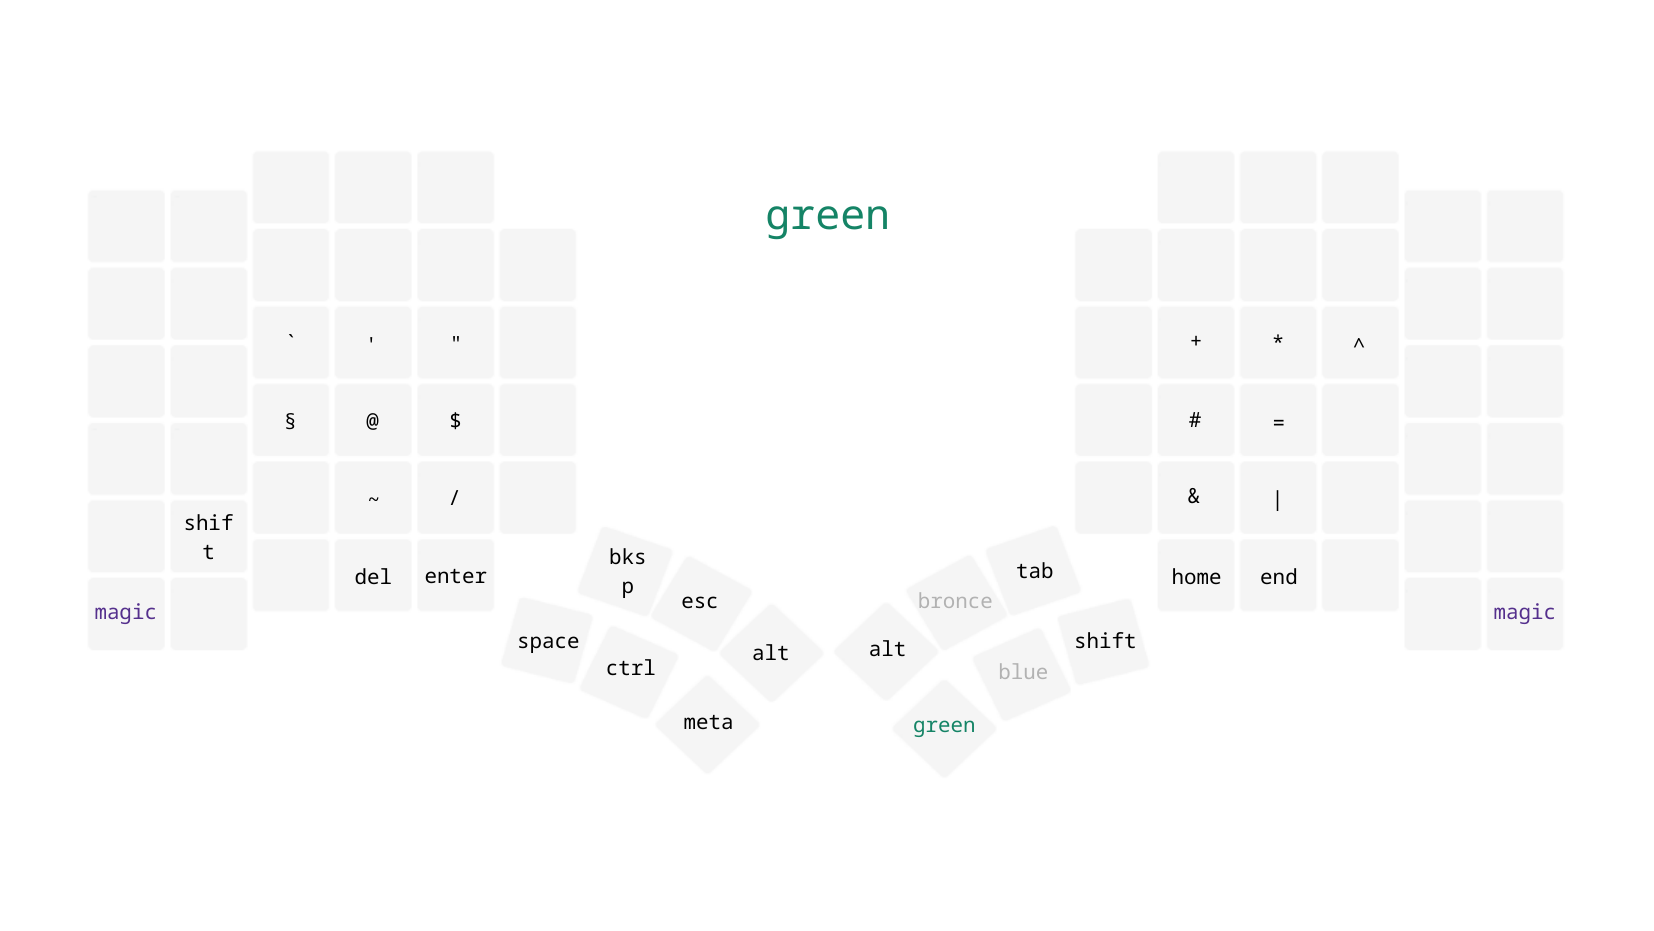

green
+
`
*
'
^
"
#
§
@
$
=
|
/
~
&
shift
bksp
tab
enter
home
del
end
bronce
esc
magic
magic
shift
space
alt
alt
ctrl
blue
meta
green